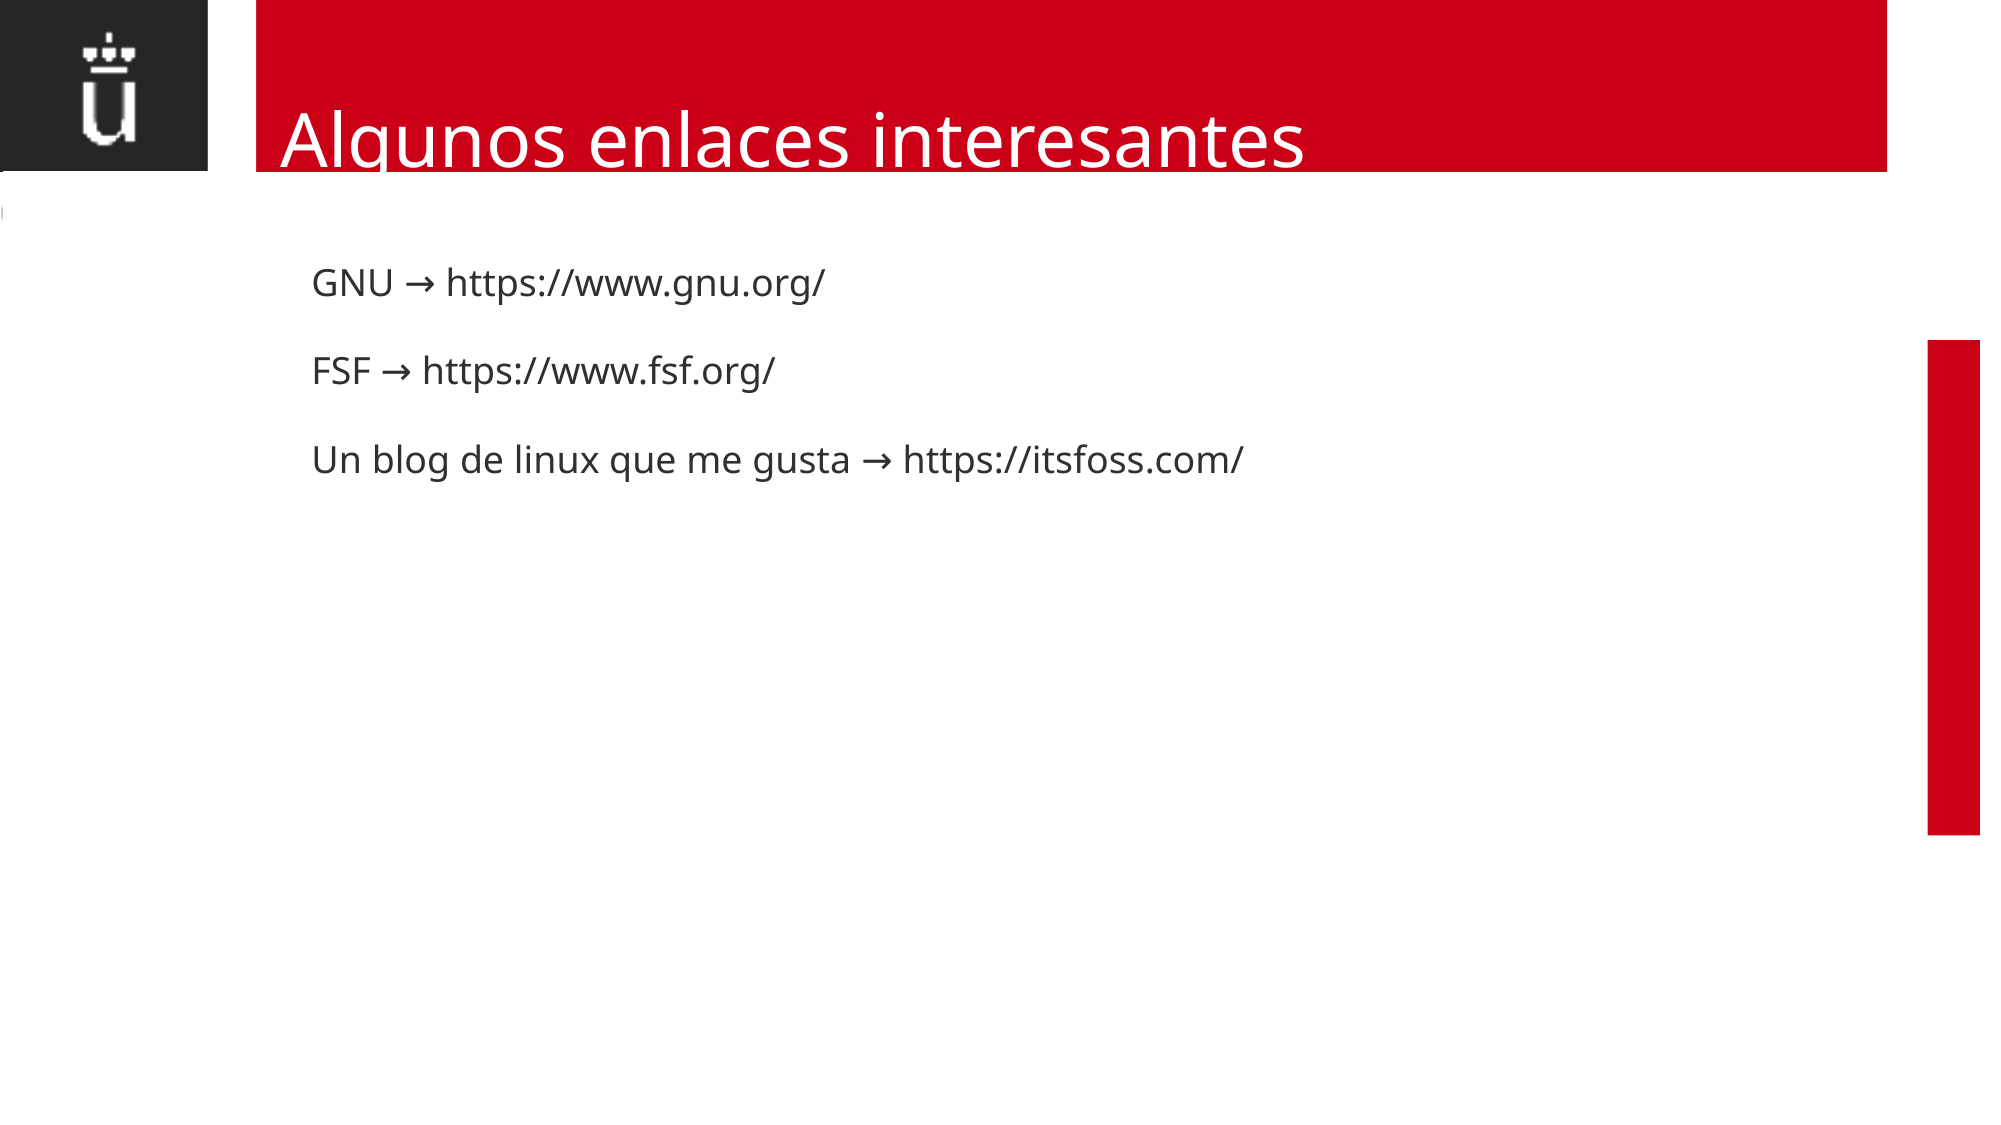

Algunos enlaces interesantes
# GNU → https://www.gnu.org/
FSF → https://www.fsf.org/
Un blog de linux que me gusta → https://itsfoss.com/